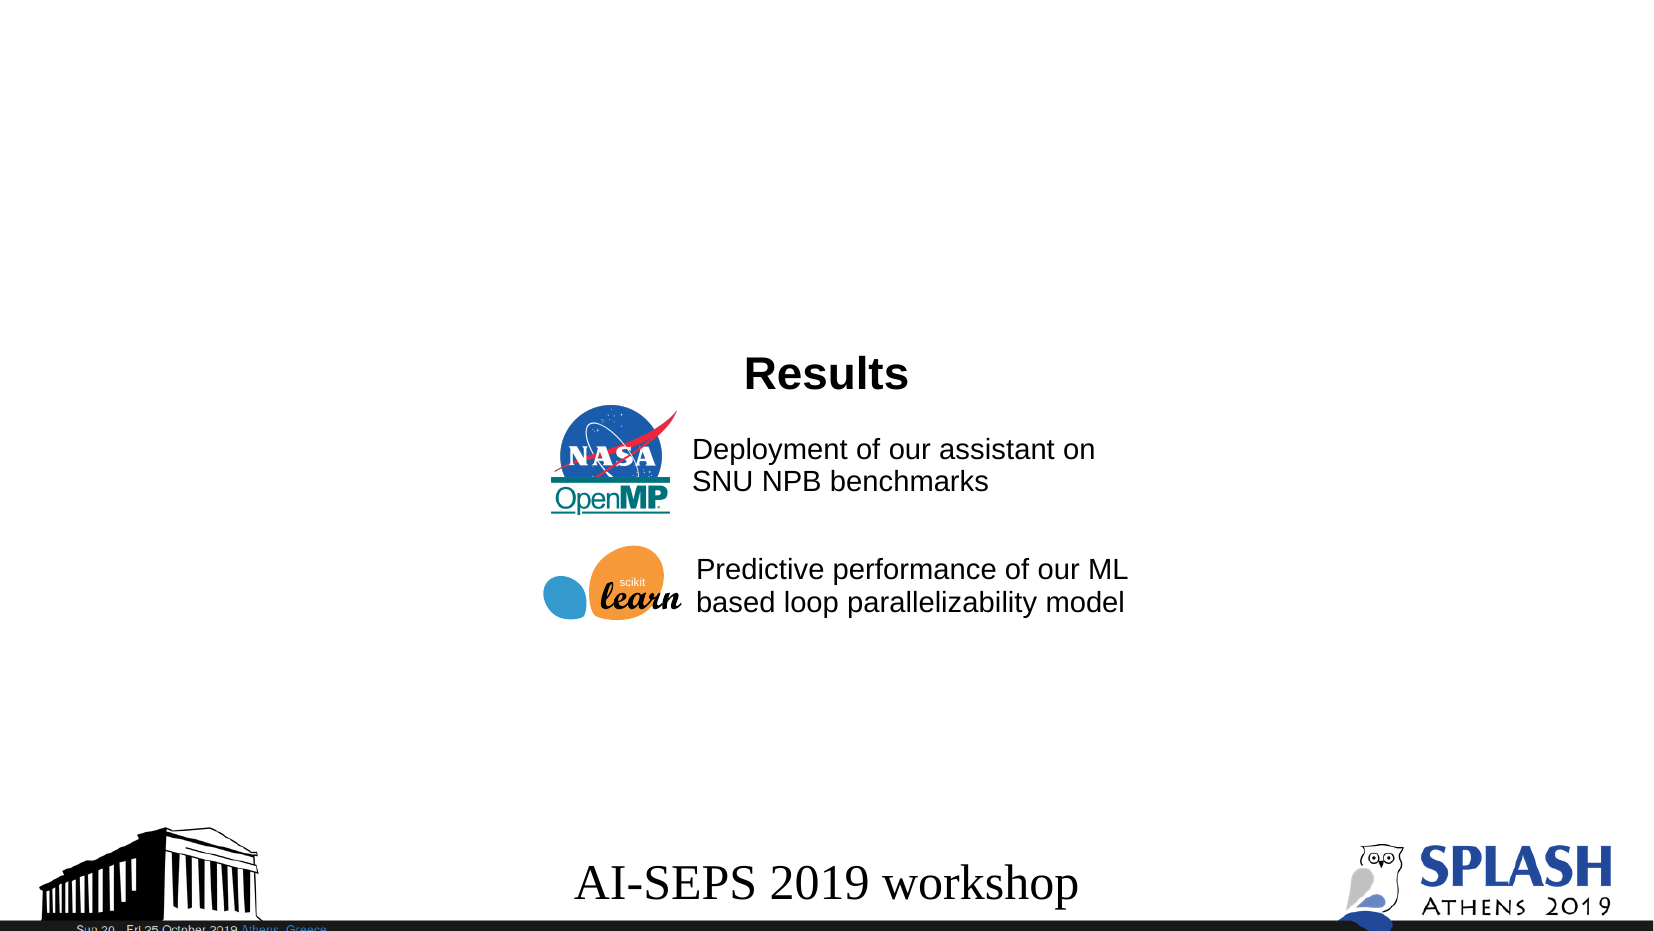

# Results
Deployment of our assistant on SNU NPB benchmarks
Predictive performance of our ML based loop parallelizability model
AI-SEPS 2019 workshop